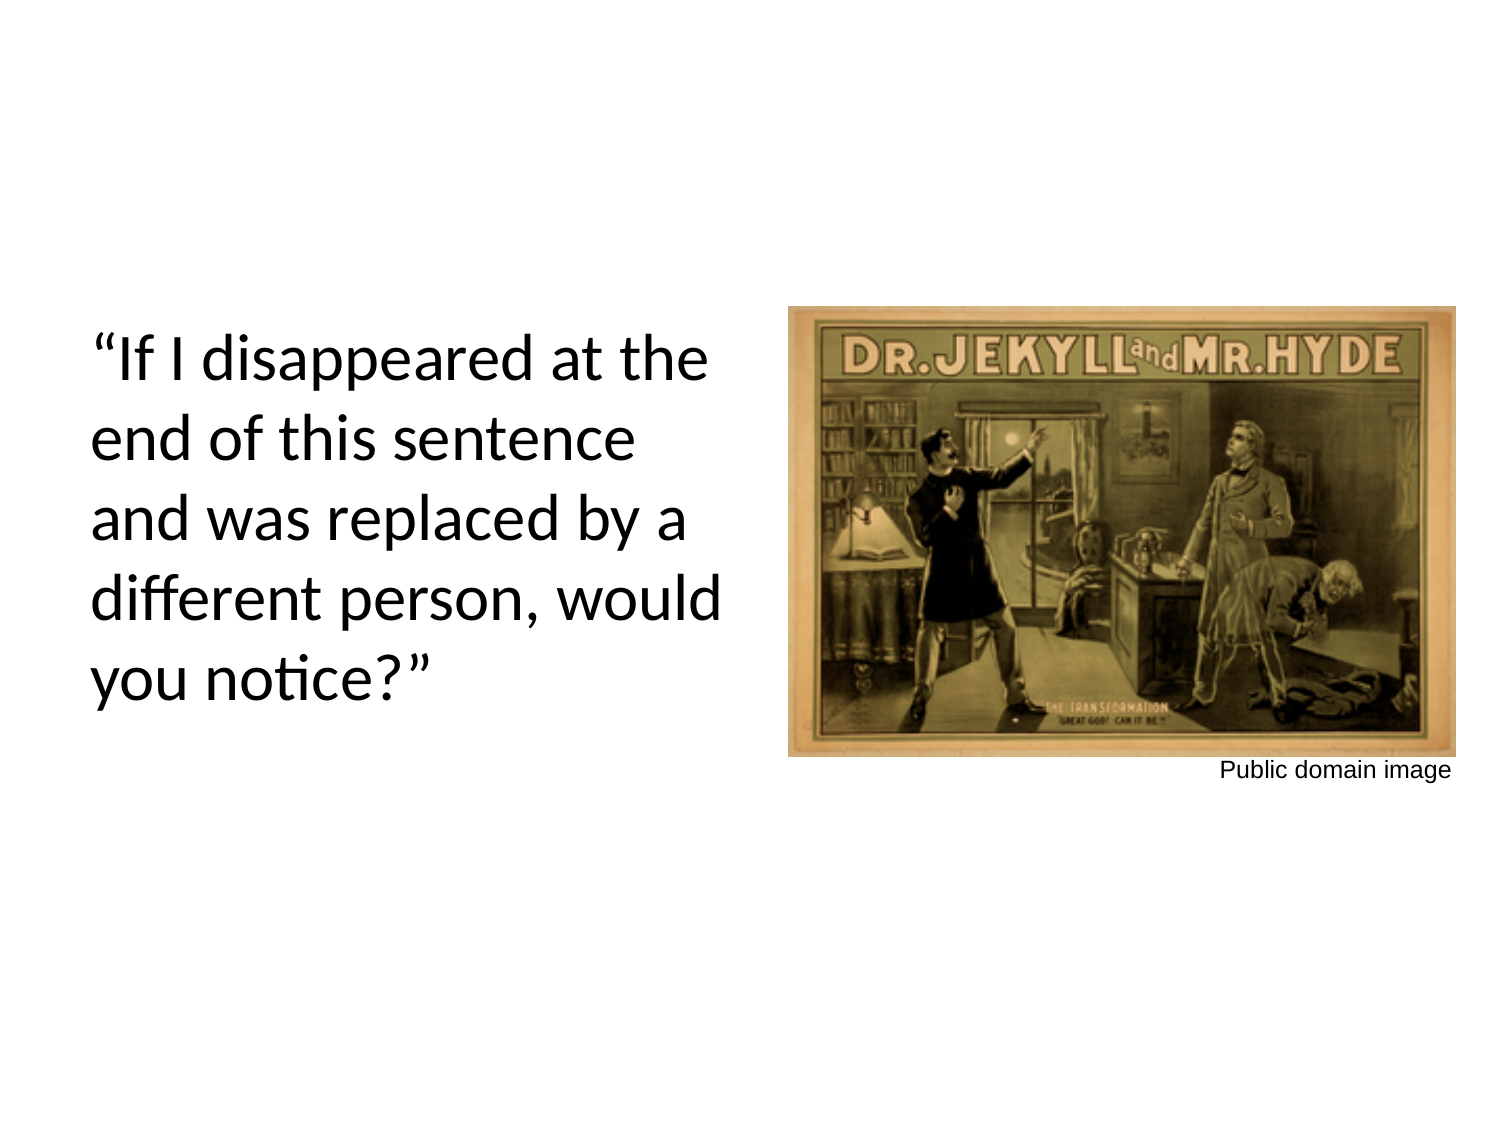

# “If I disappeared at the end of this sentence and was replaced by a different person, would you notice?”
Public domain image